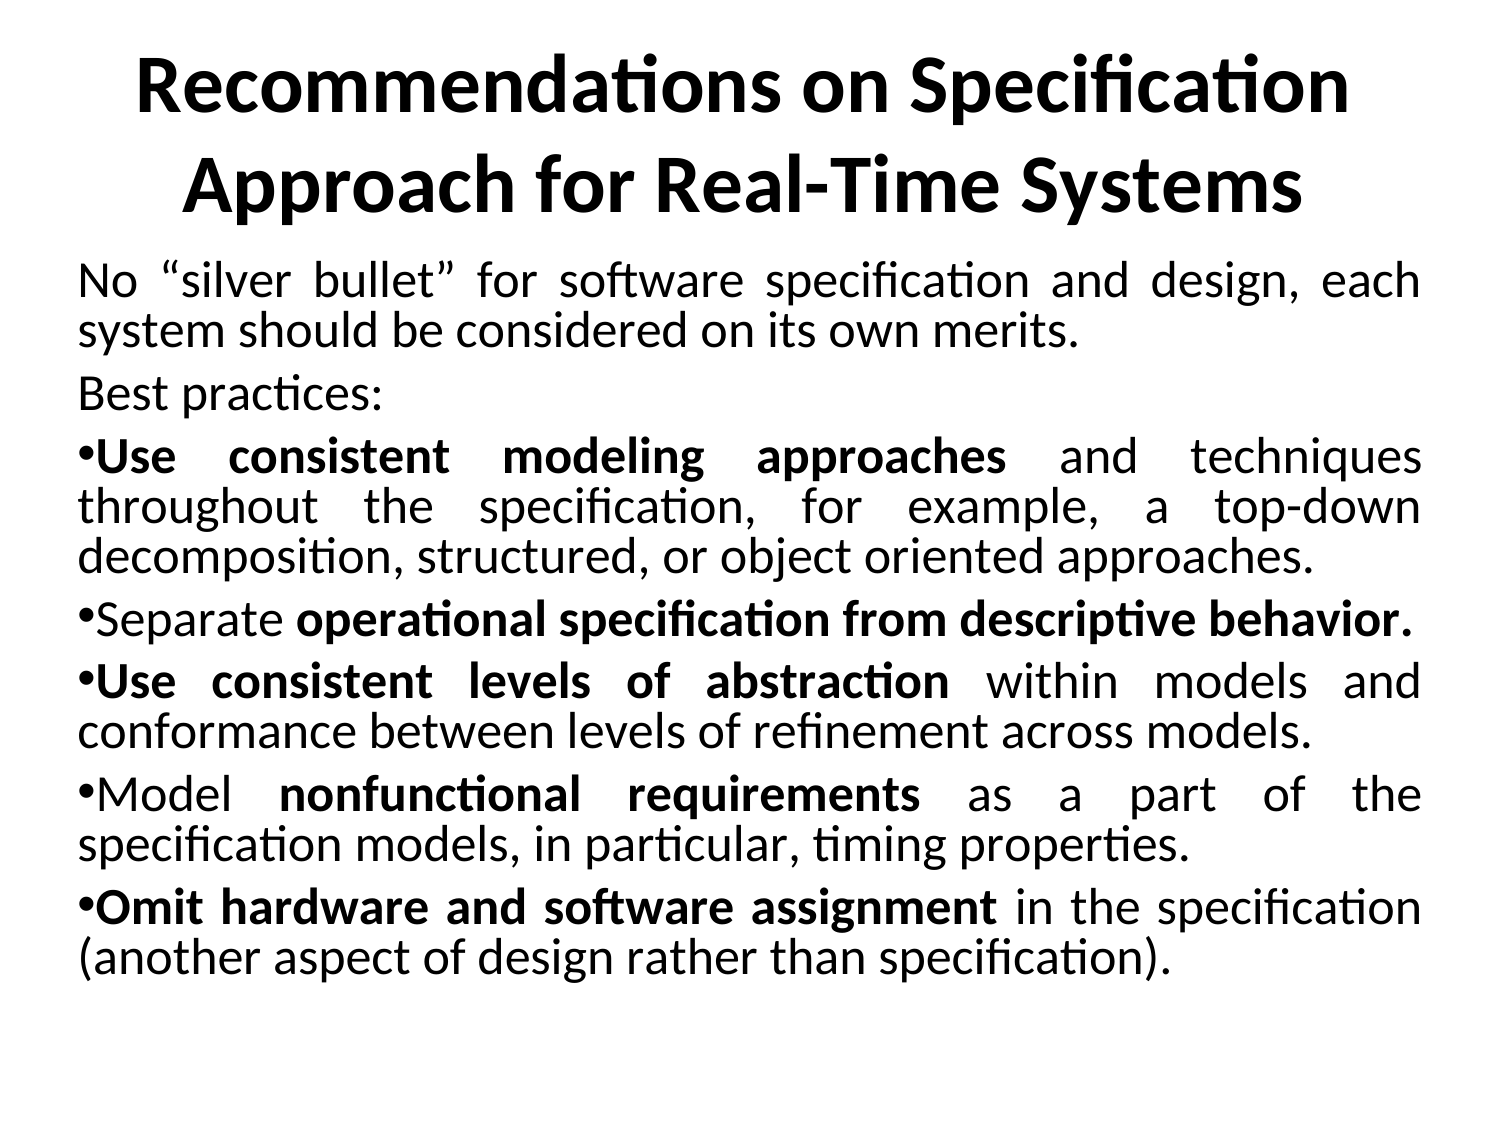

# Recommendations on Specification Approach for Real-Time Systems
No “silver bullet” for software specification and design, each system should be considered on its own merits.
Best practices:
Use consistent modeling approaches and techniques throughout the specification, for example, a top-down decomposition, structured, or object oriented approaches.
Separate operational specification from descriptive behavior.
Use consistent levels of abstraction within models and conformance between levels of refinement across models.
Model nonfunctional requirements as a part of the specification models, in particular, timing properties.
Omit hardware and software assignment in the specification (another aspect of design rather than specification).